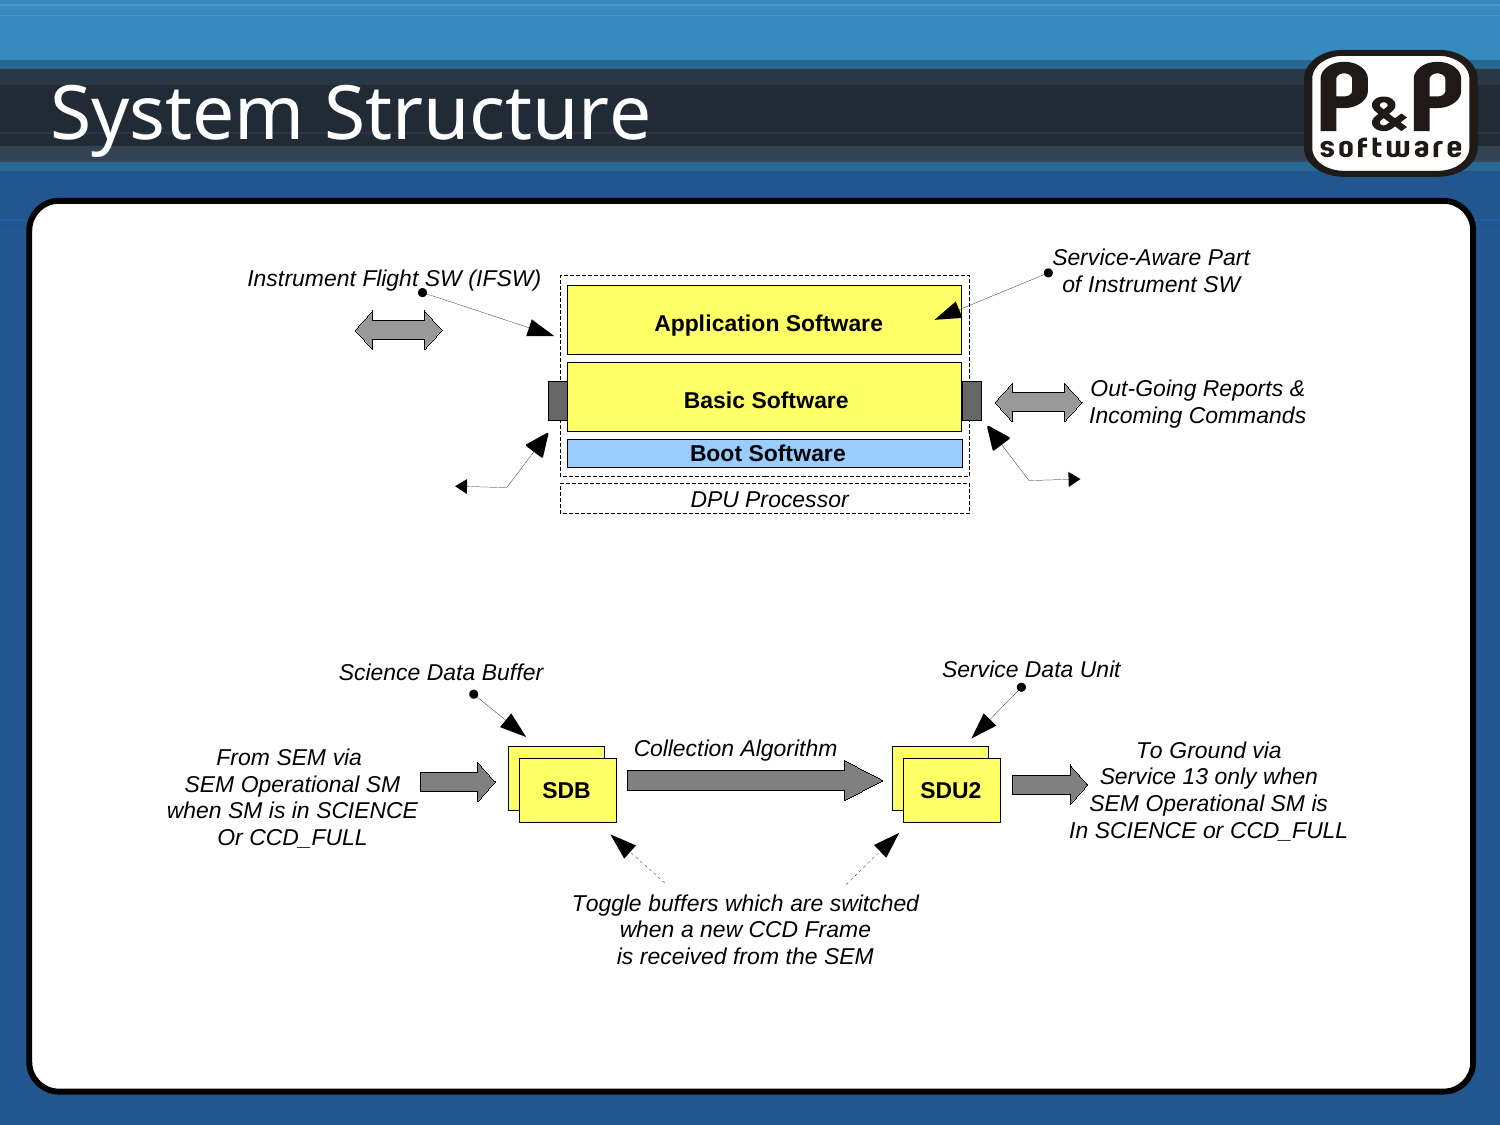

# System Structure
Service-Aware Part
of Instrument SW
Instrument Flight SW (IFSW)
Application Software
Out-Going Reports &
Incoming Commands
Basic Software
Boot Software
DPU Processor
Service Data Unit
Science Data Buffer
Collection Algorithm
To Ground via
Service 13 only when
SEM Operational SM is
In SCIENCE or CCD_FULL
From SEM via
SEM Operational SM
when SM is in SCIENCE
Or CCD_FULL
SDB
SDB
SDB
SDU2
Toggle buffers which are switched
when a new CCD Frame
is received from the SEM